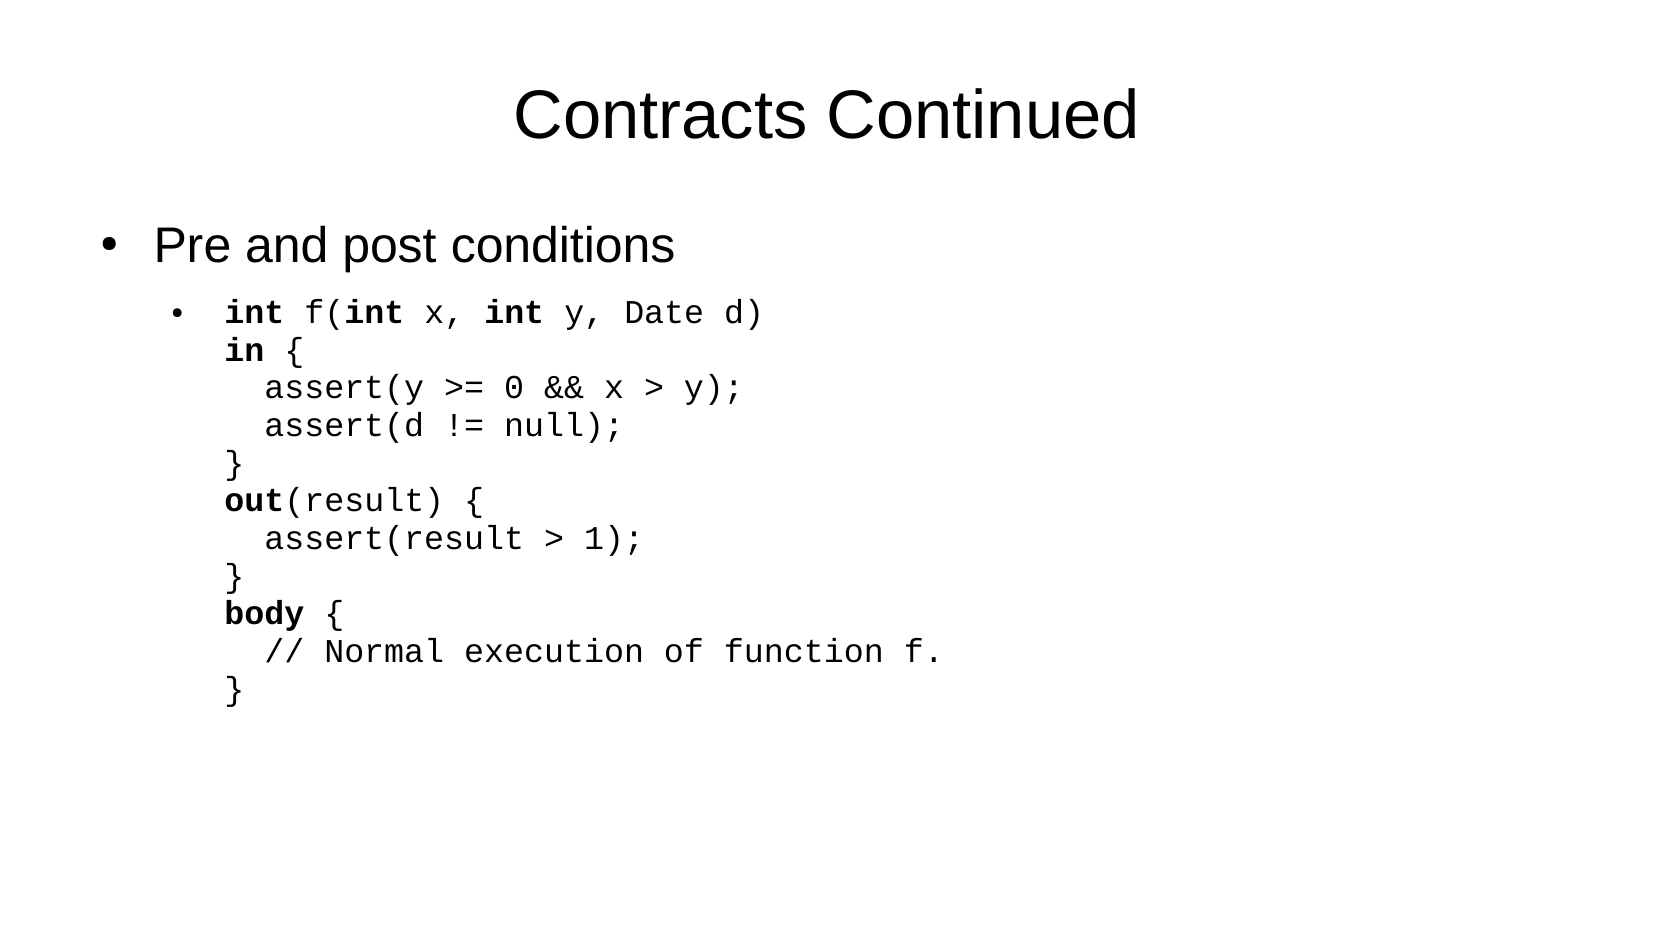

# Contracts Continued
Pre and post conditions
int f(int x, int y, Date d)
in {
 assert(y >= 0 && x > y);
 assert(d != null);
}
out(result) {
 assert(result > 1);
}
body {
 // Normal execution of function f.
}